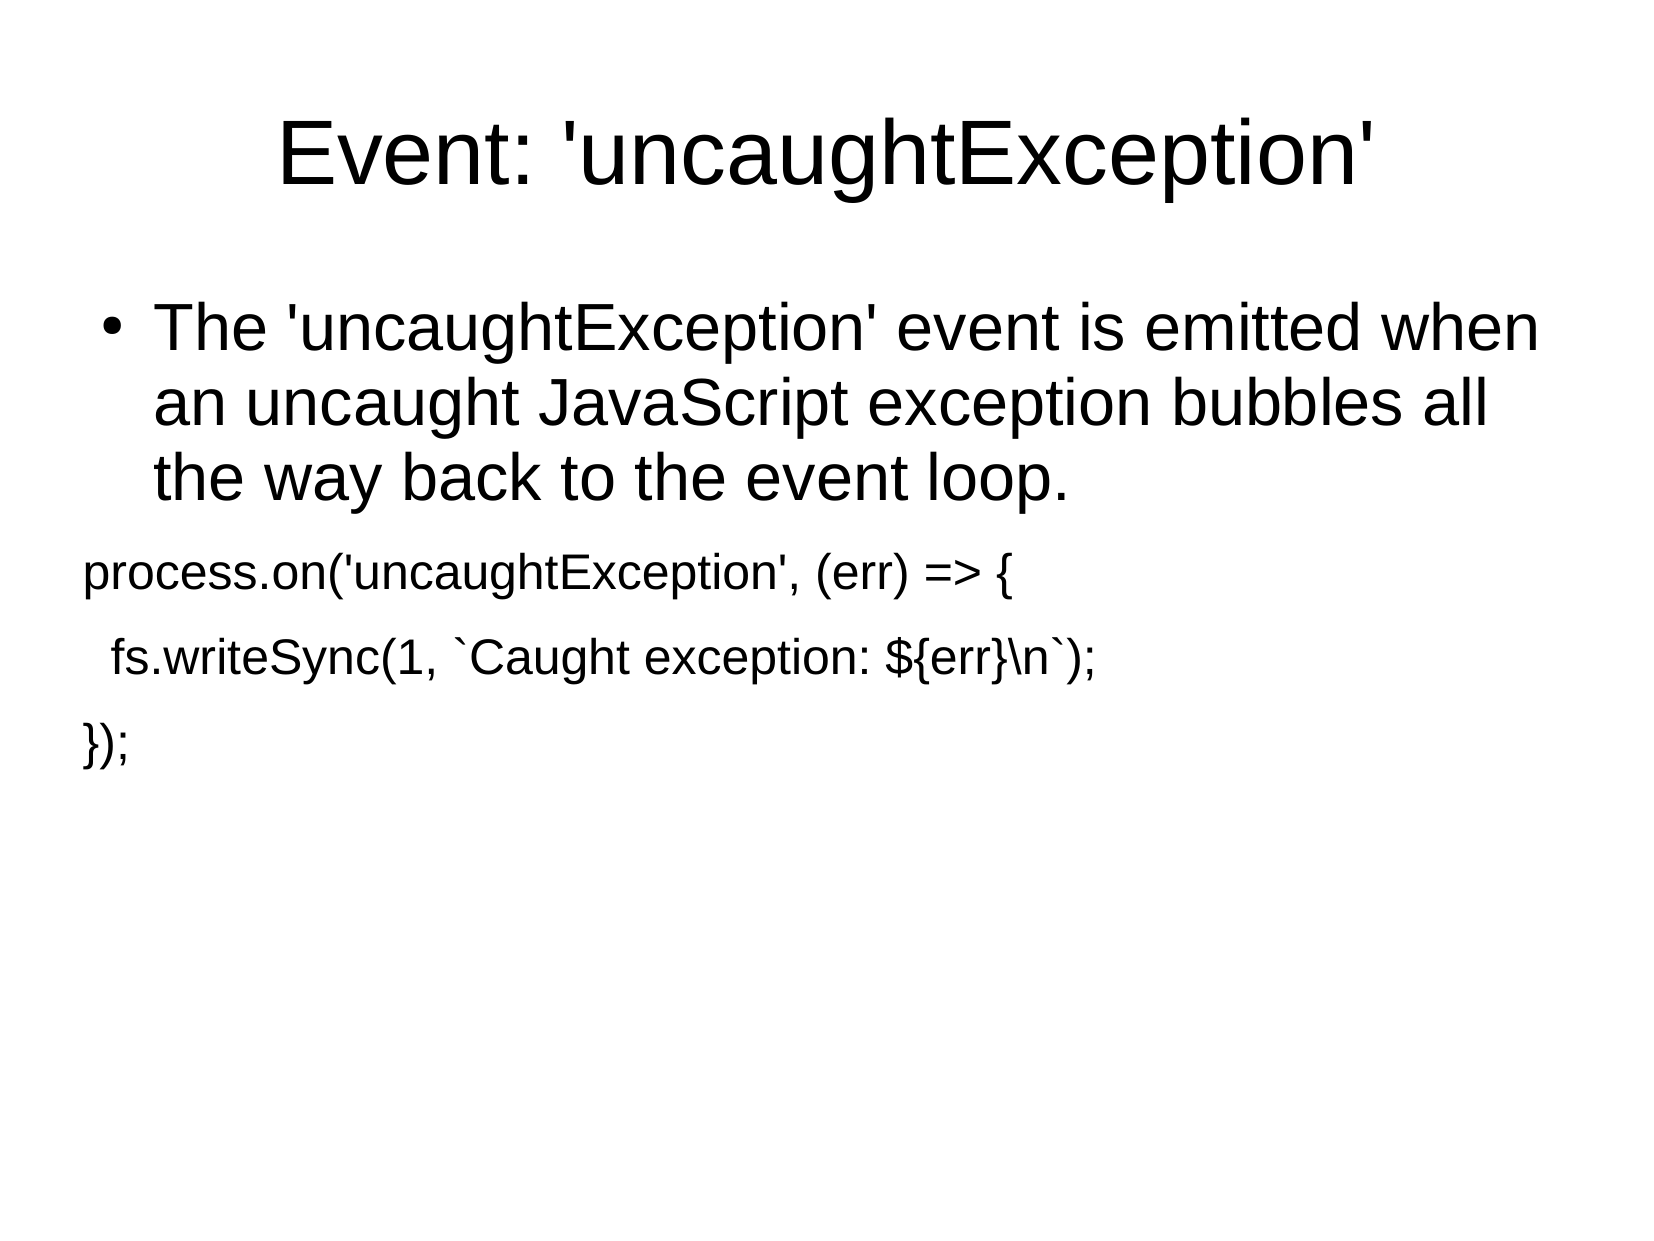

# Event: 'uncaughtException'
The 'uncaughtException' event is emitted when an uncaught JavaScript exception bubbles all the way back to the event loop.
process.on('uncaughtException', (err) => {
 fs.writeSync(1, `Caught exception: ${err}\n`);
});